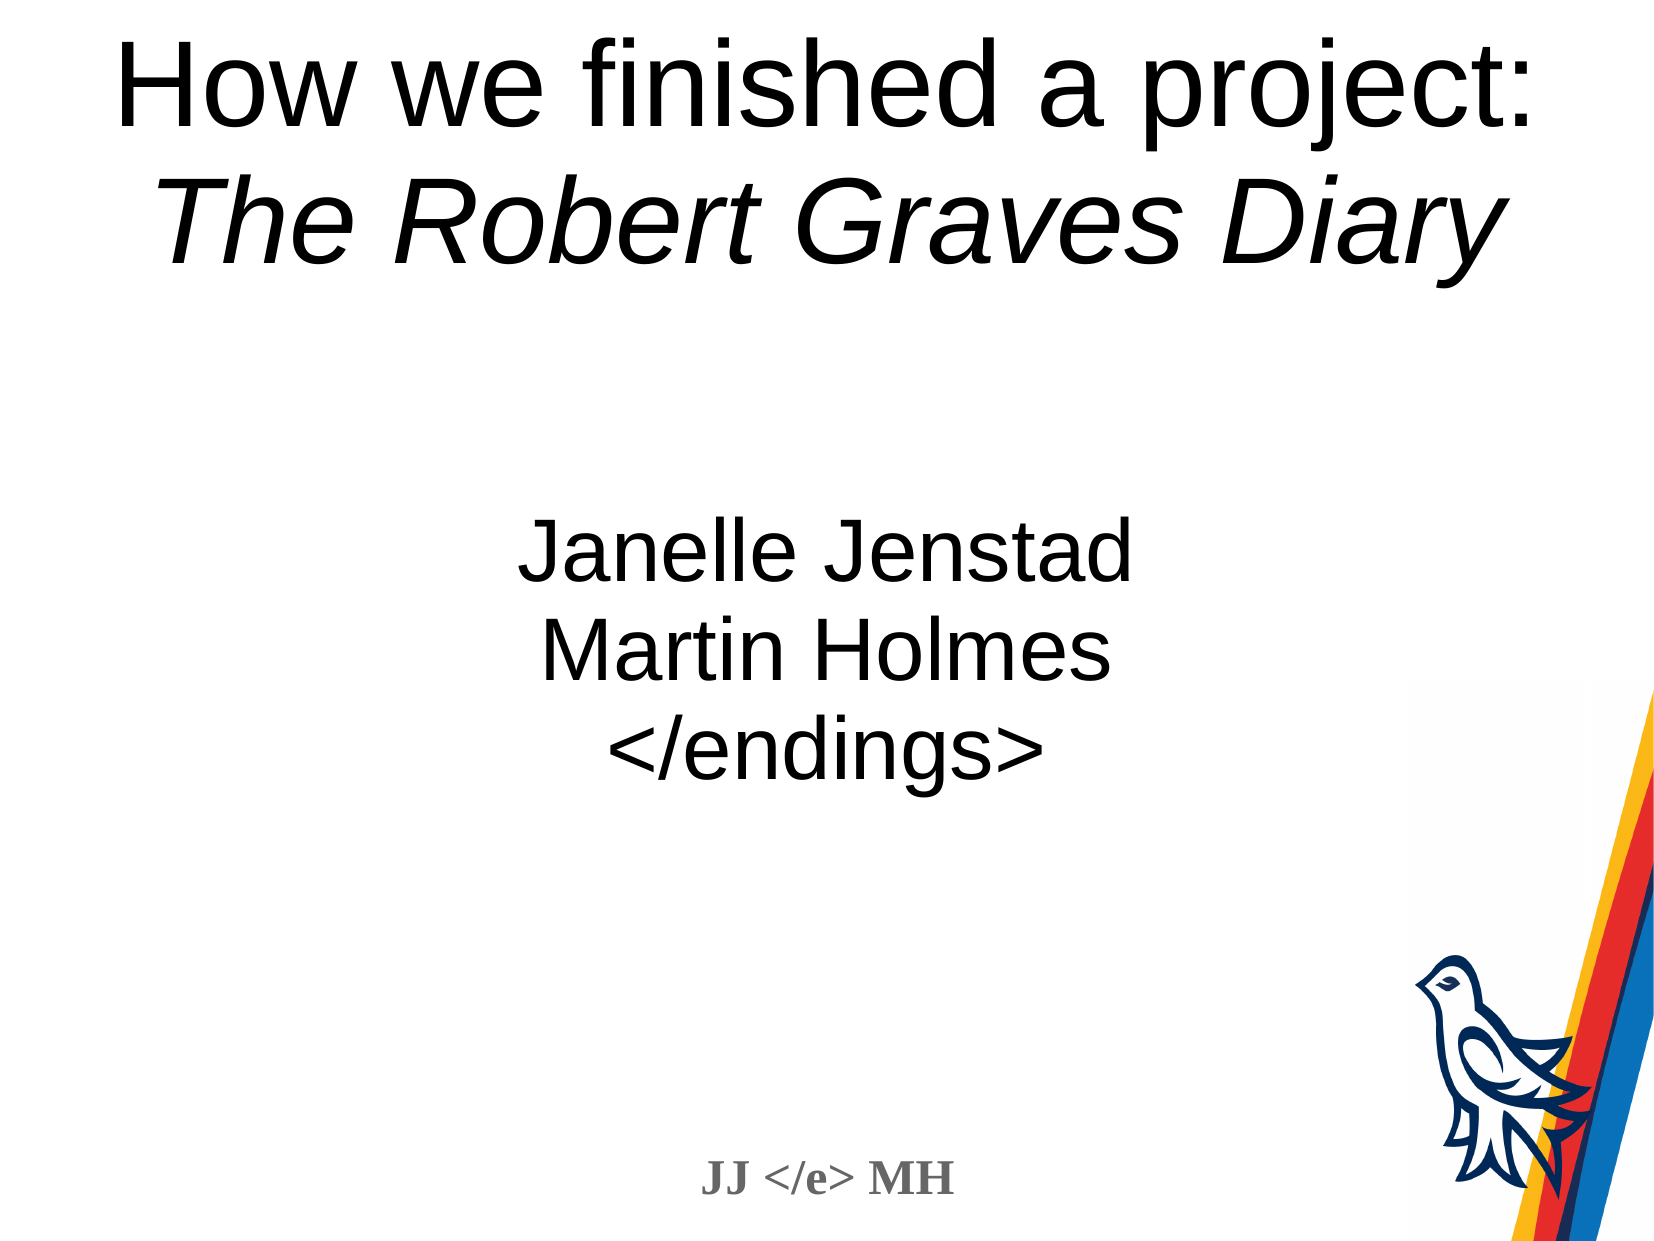

# How we finished a project: The Robert Graves Diary
Janelle Jenstad
Martin Holmes
</endings>